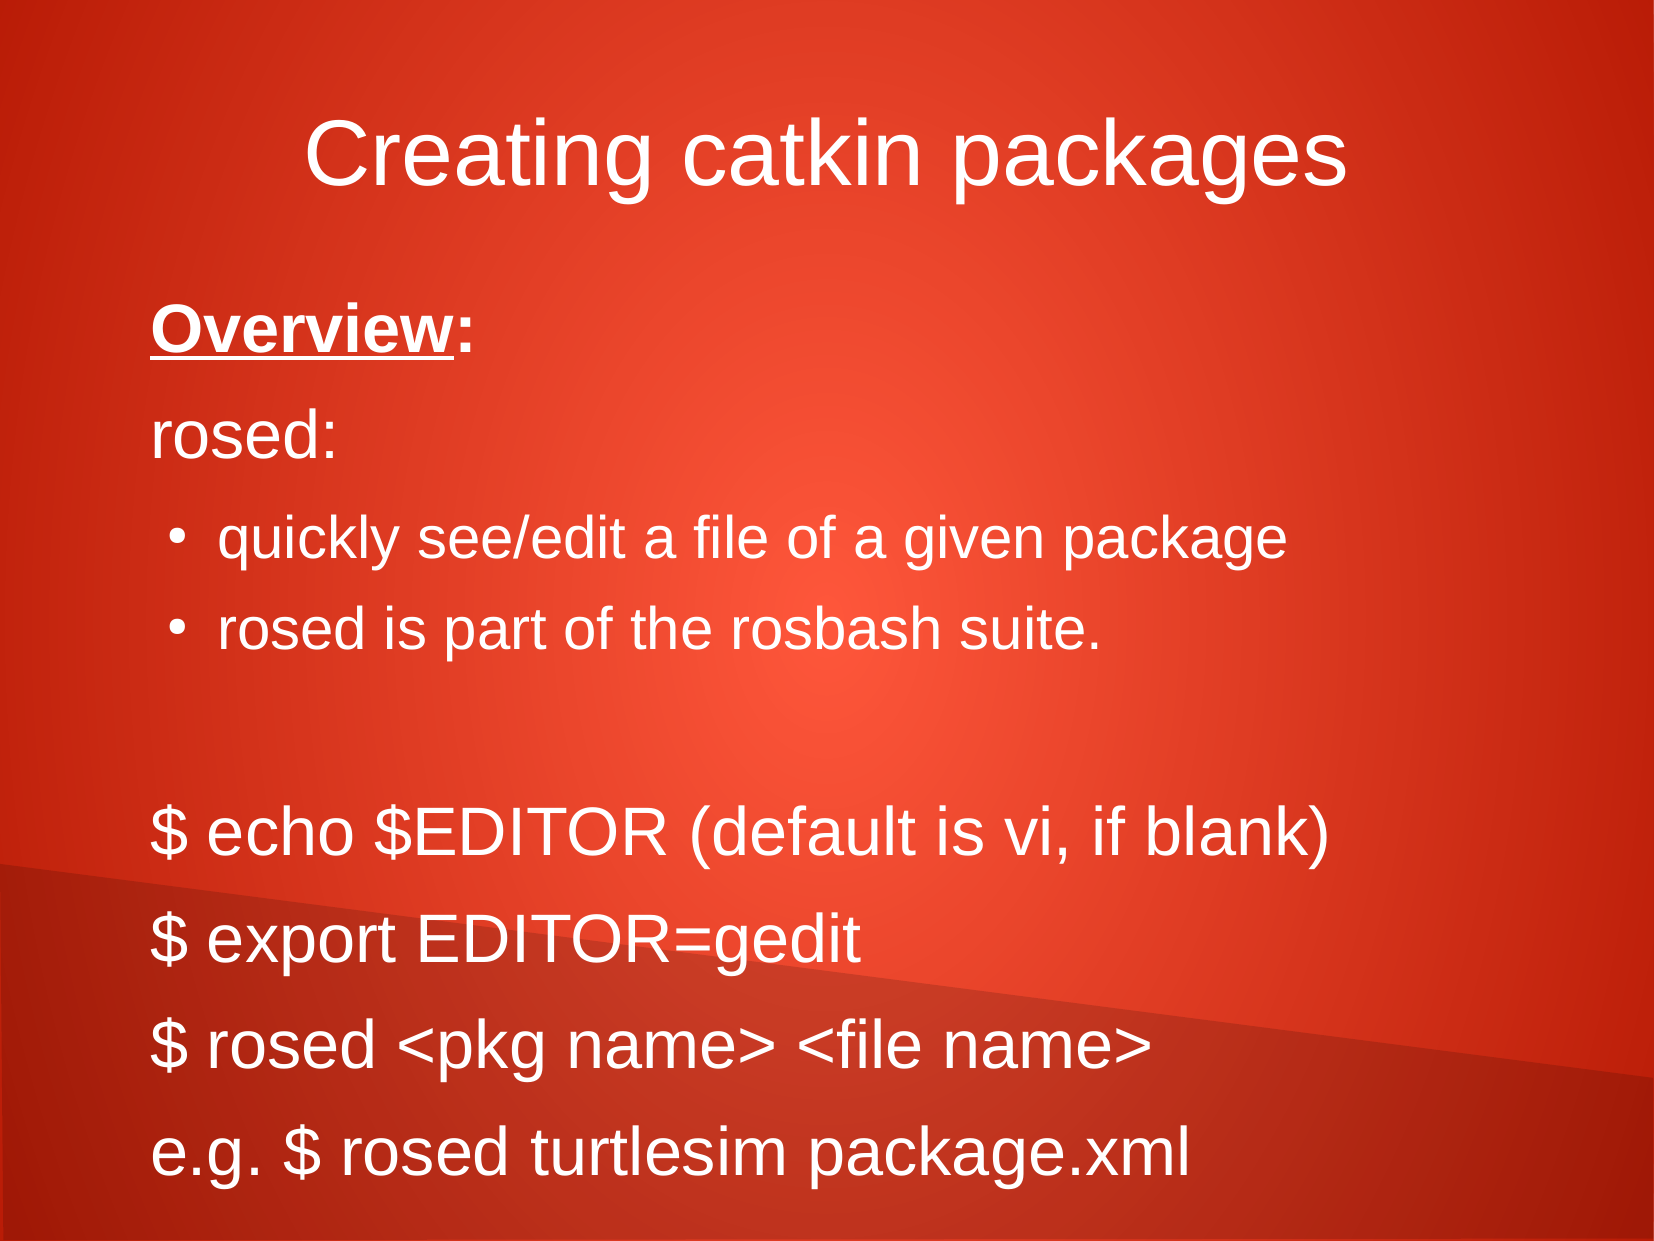

# Creating catkin packages
Overview:
rosed:
quickly see/edit a file of a given package
rosed is part of the rosbash suite.
$ echo $EDITOR (default is vi, if blank)
$ export EDITOR=gedit
$ rosed <pkg name> <file name>
e.g. $ rosed turtlesim package.xml